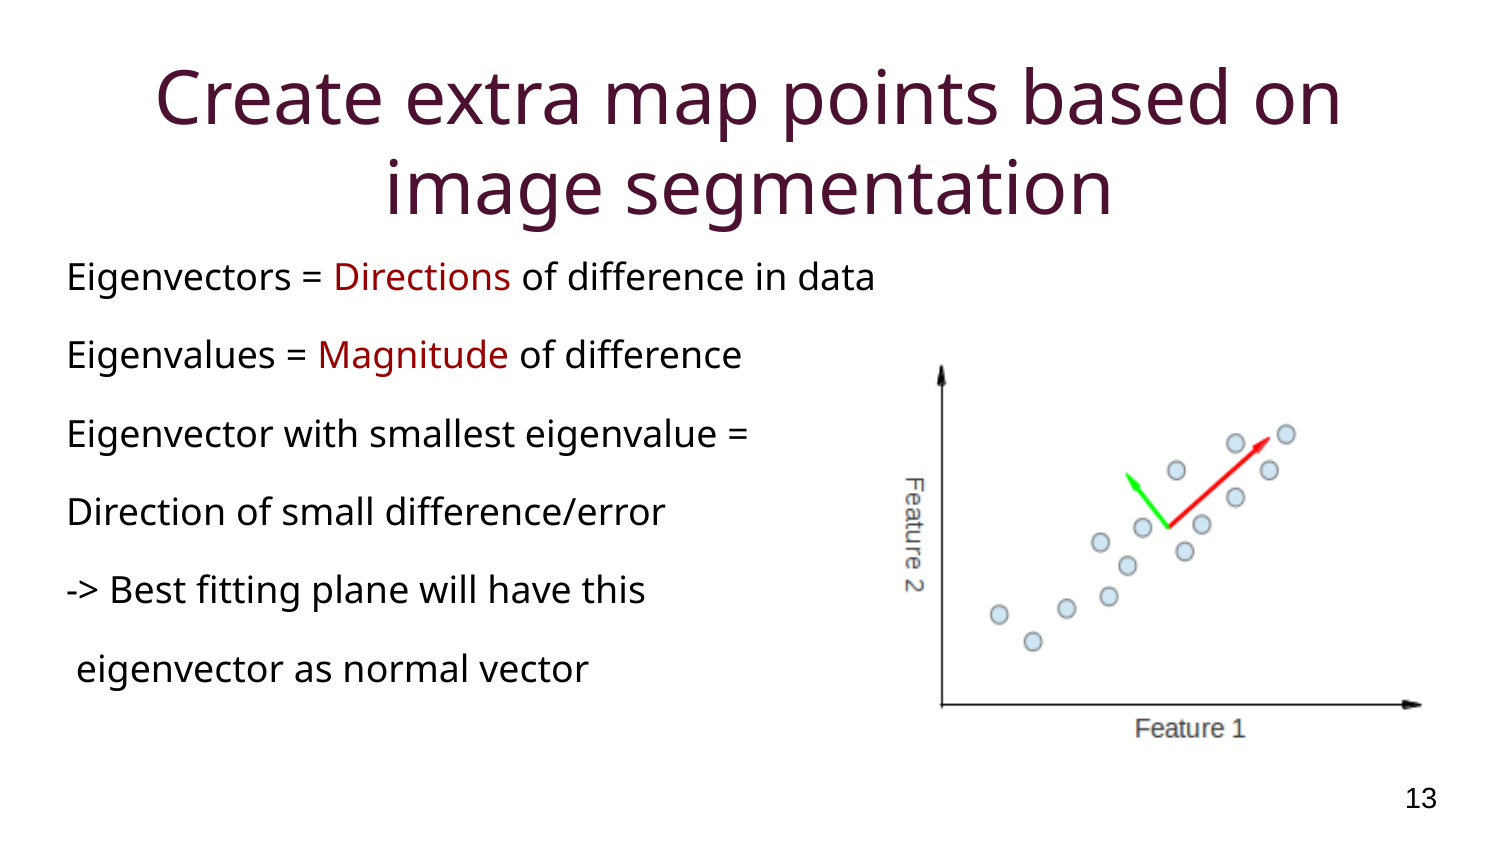

# Create extra map points based on image segmentation
Eigenvectors = Directions of difference in data
Eigenvalues = Magnitude of difference
Eigenvector with smallest eigenvalue =
Direction of small difference/error
-> Best fitting plane will have this
 eigenvector as normal vector